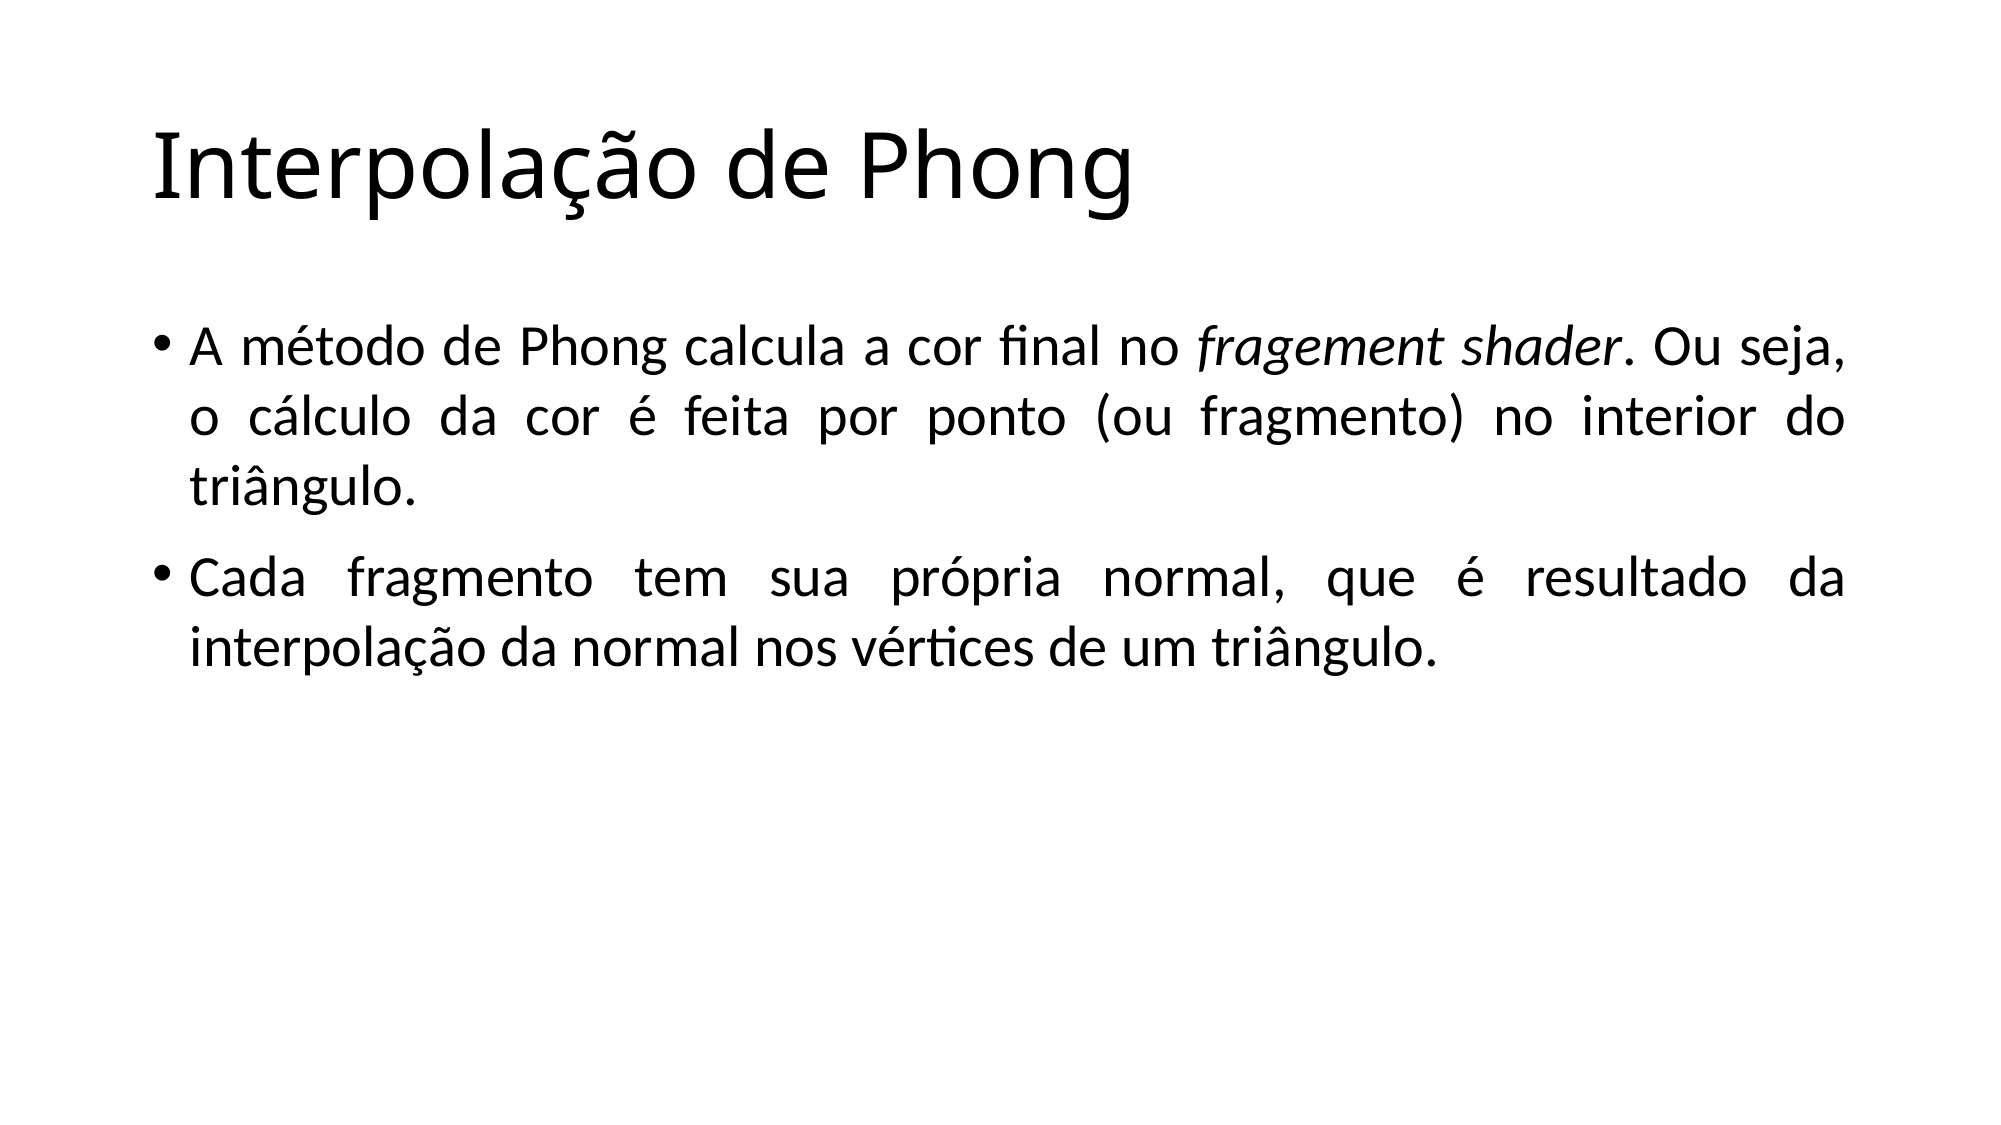

# Interpolação de Phong
A método de Phong calcula a cor final no fragement shader. Ou seja, o cálculo da cor é feita por ponto (ou fragmento) no interior do triângulo.
Cada fragmento tem sua própria normal, que é resultado da interpolação da normal nos vértices de um triângulo.